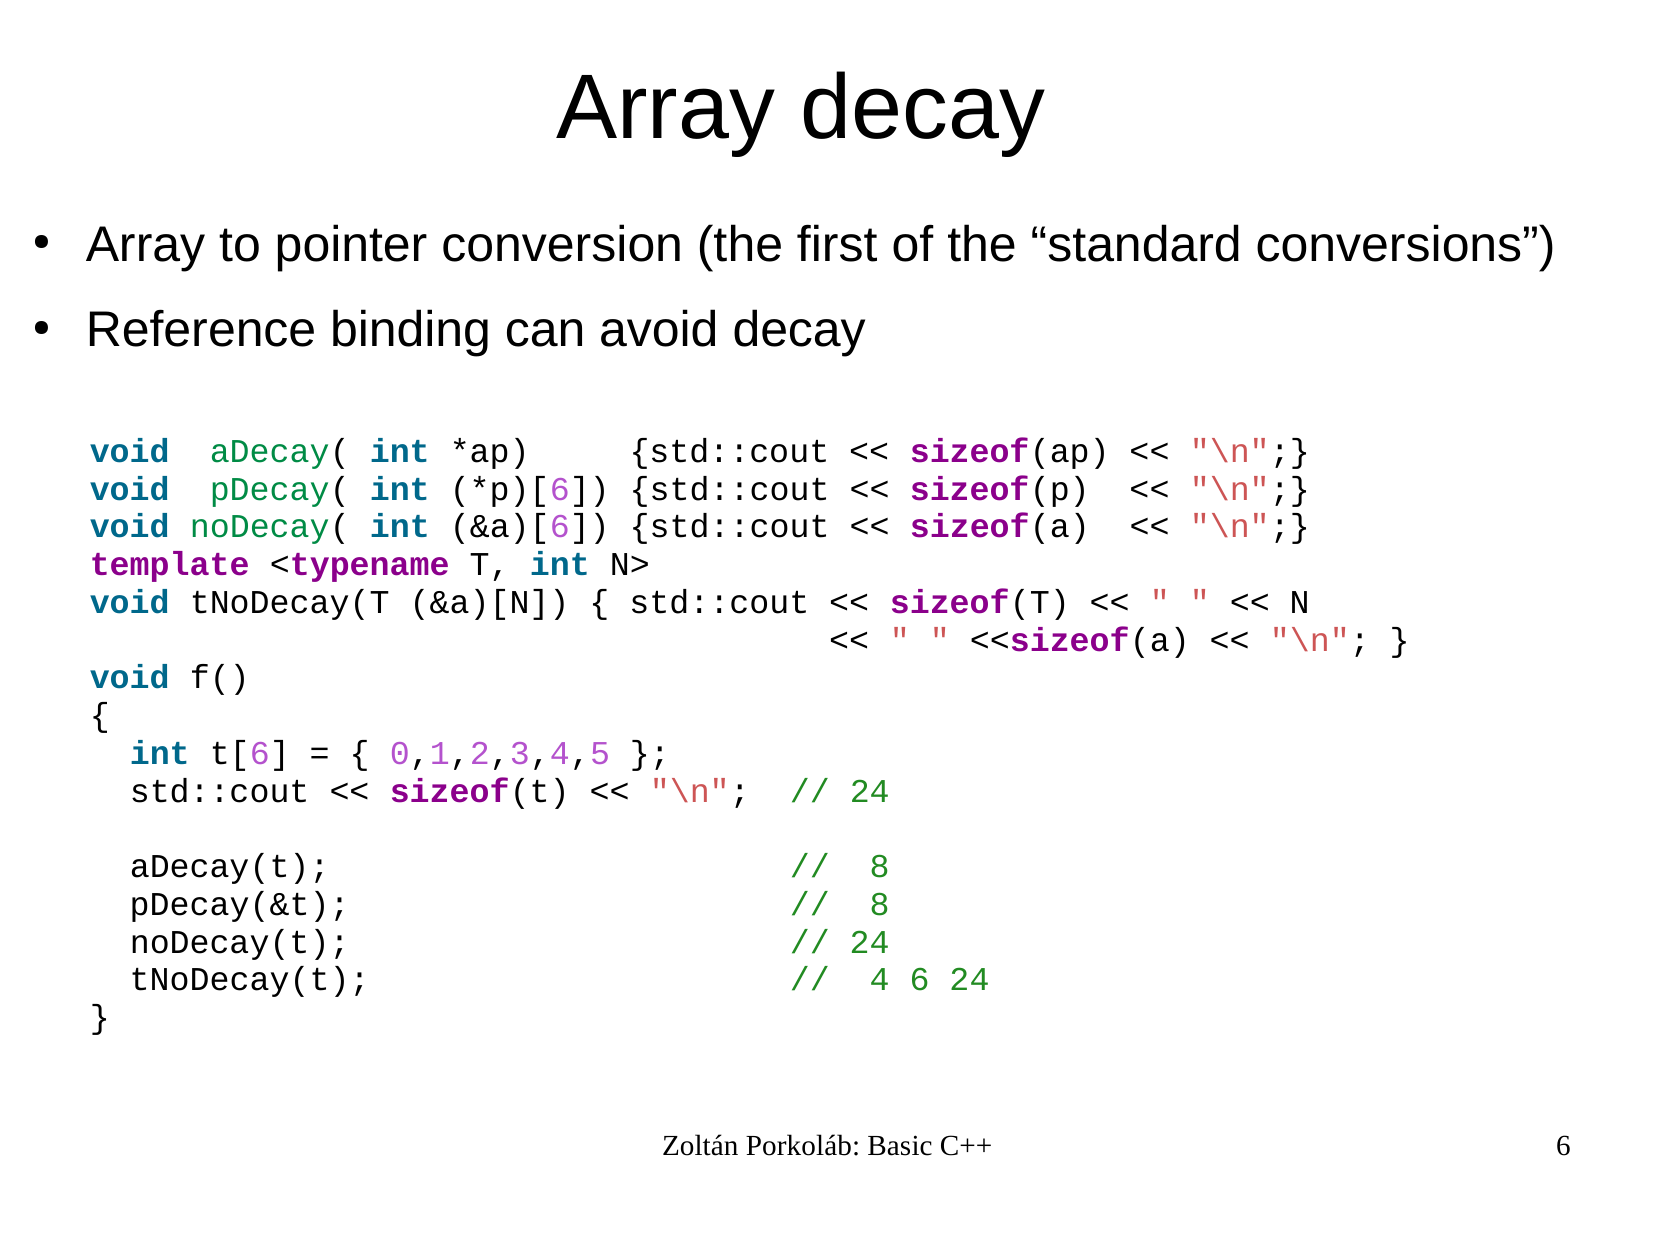

# Array decay
Array to pointer conversion (the first of the “standard conversions”)
Reference binding can avoid decay
void aDecay( int *ap) {std::cout << sizeof(ap) << "\n";}
void pDecay( int (*p)[6]) {std::cout << sizeof(p) << "\n";}
void noDecay( int (&a)[6]) {std::cout << sizeof(a) << "\n";}
template <typename T, int N>
void tNoDecay(T (&a)[N]) { std::cout << sizeof(T) << " " << N
 << " " <<sizeof(a) << "\n"; }
void f()
{
 int t[6] = { 0,1,2,3,4,5 };
 std::cout << sizeof(t) << "\n"; // 24
 aDecay(t); // 8
 pDecay(&t); // 8
 noDecay(t); // 24
 tNoDecay(t); // 4 6 24
}
Zoltán Porkoláb: Basic C++
6